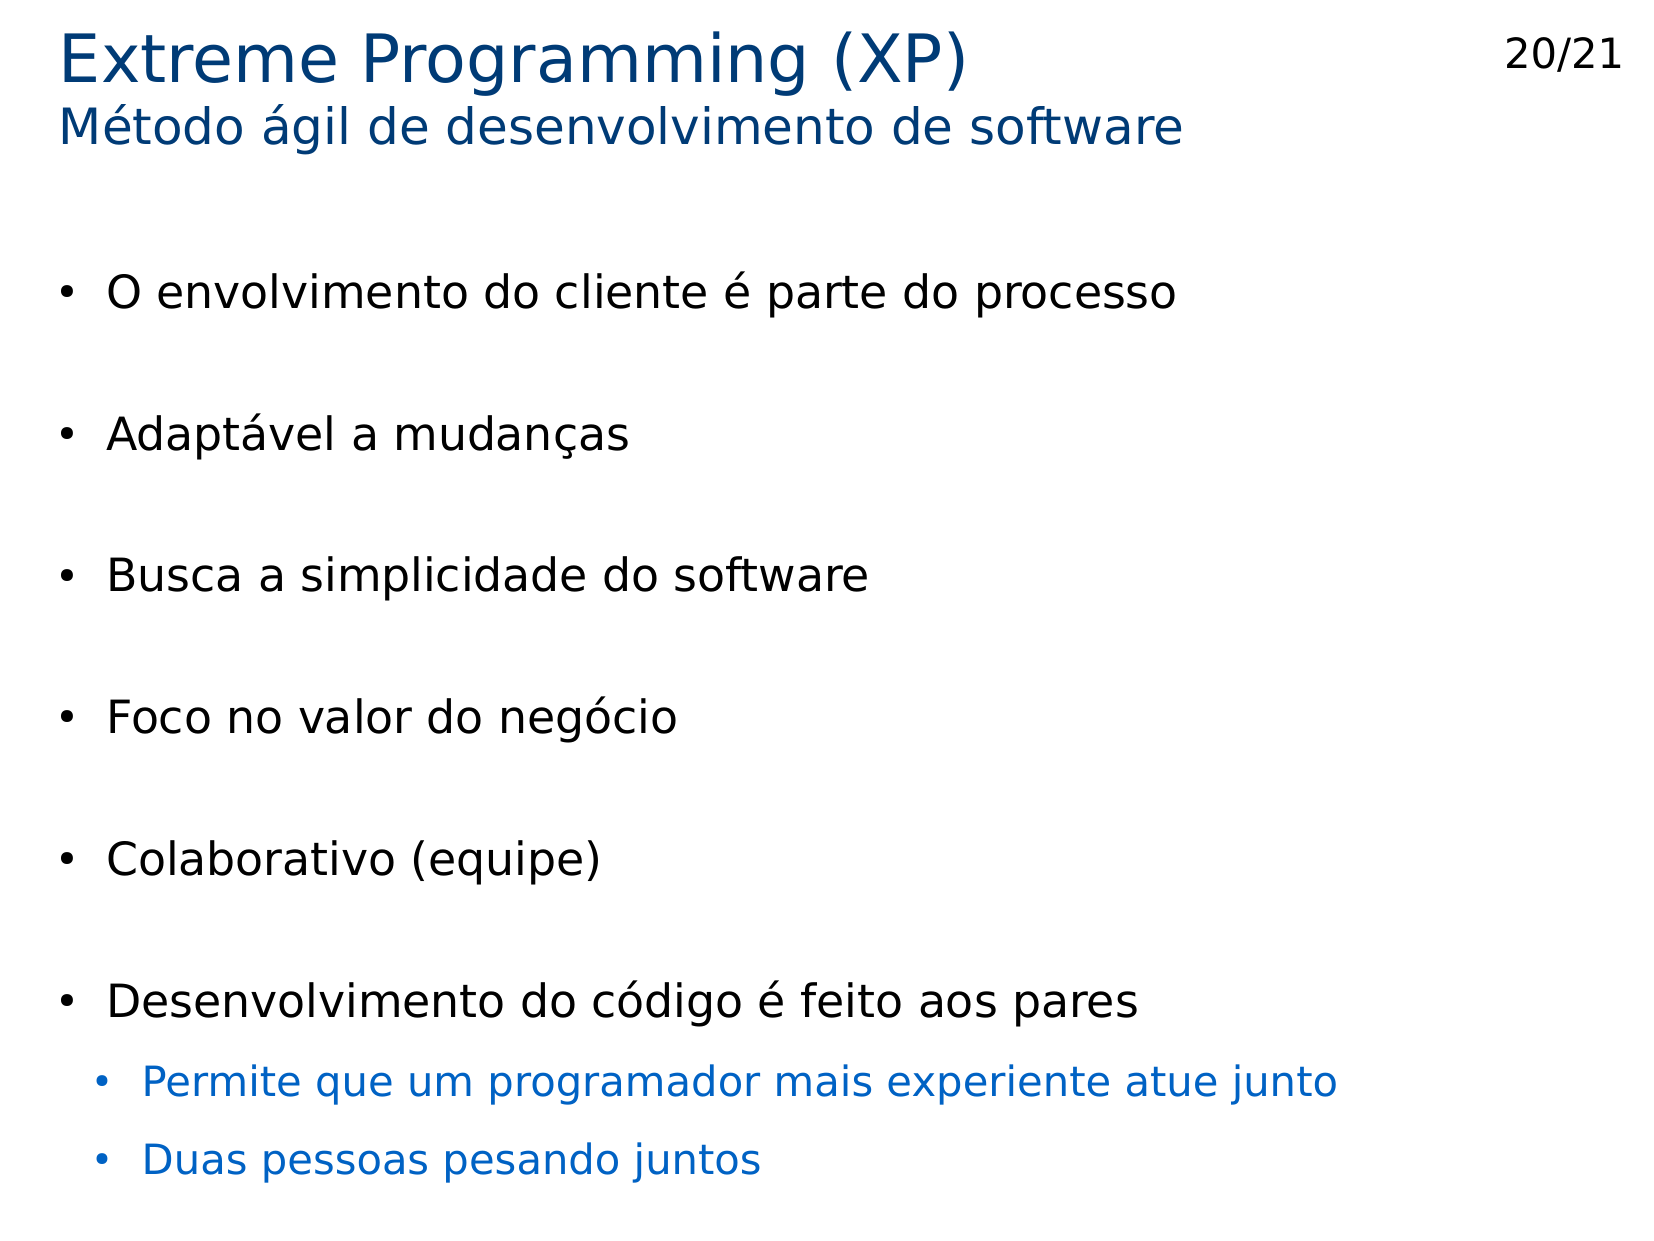

# Extreme Programming (XP) Método ágil de desenvolvimento de software
20
O envolvimento do cliente é parte do processo
Adaptável a mudanças
Busca a simplicidade do software
Foco no valor do negócio
Colaborativo (equipe)
Desenvolvimento do código é feito aos pares
Permite que um programador mais experiente atue junto
Duas pessoas pesando juntos